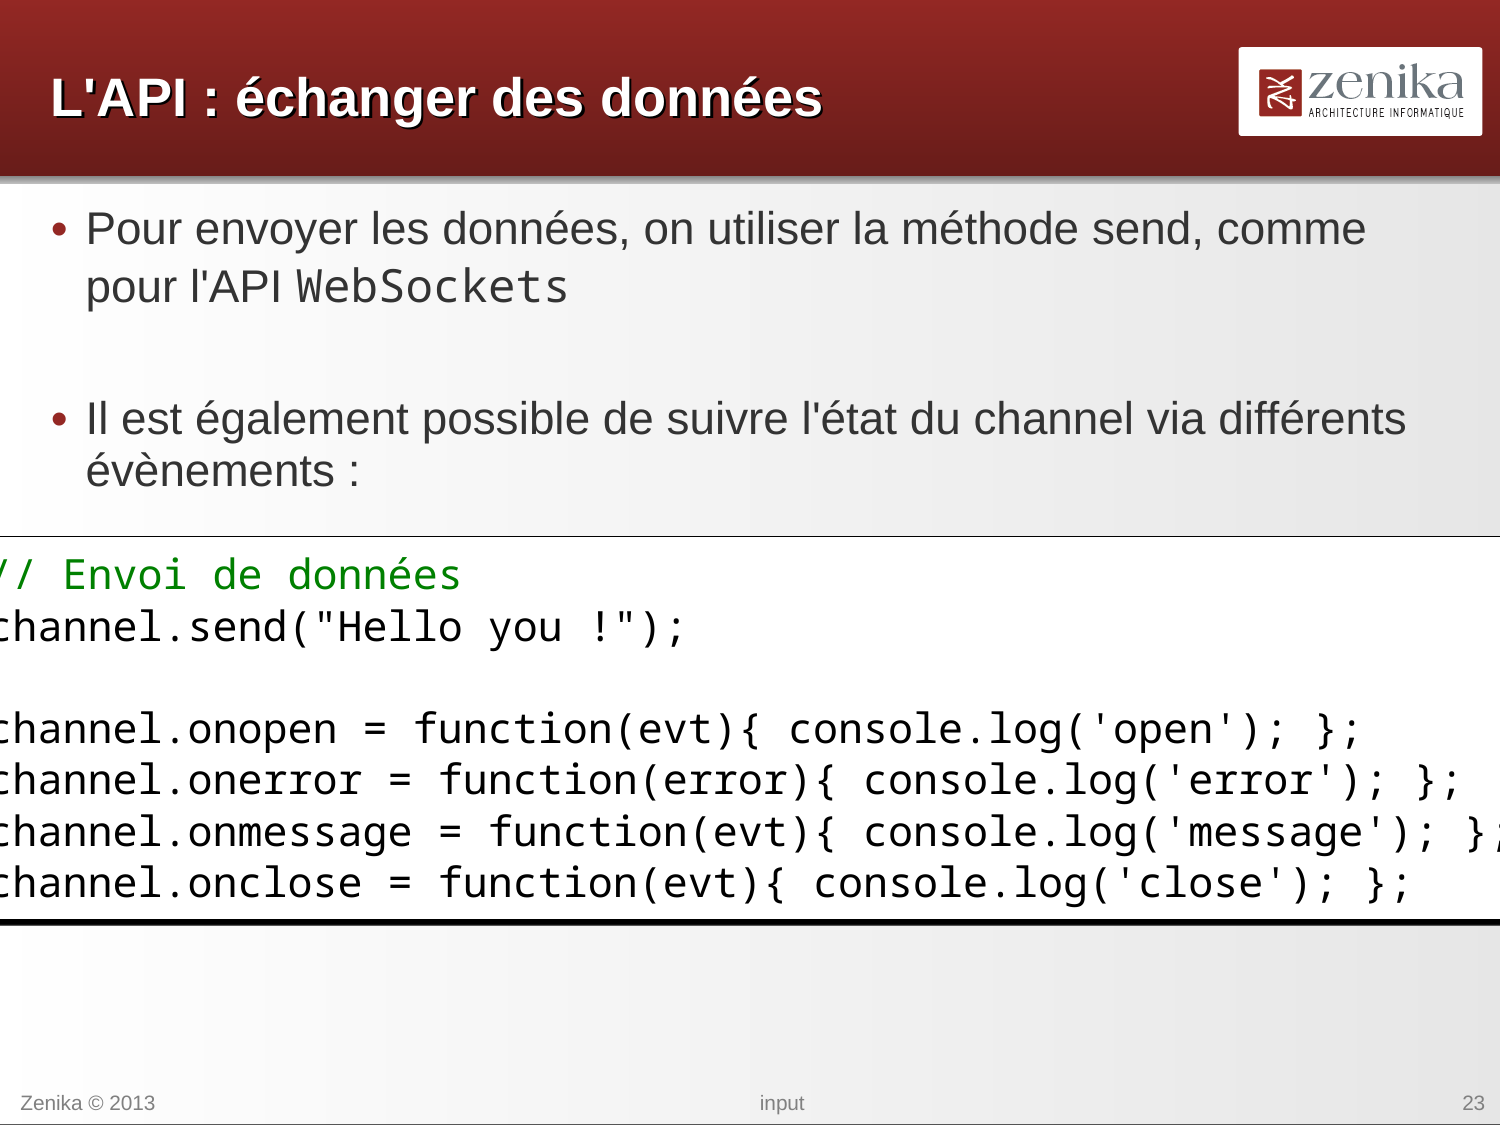

# L'API : échanger des données
Pour envoyer les données, on utiliser la méthode send, comme pour l'API WebSockets
Il est également possible de suivre l'état du channel via différents évènements :
// Envoi de données
channel.send("Hello you !");
channel.onopen = function(evt){ console.log('open'); };
channel.onerror = function(error){ console.log('error'); };
channel.onmessage = function(evt){ console.log('message'); };
channel.onclose = function(evt){ console.log('close'); };